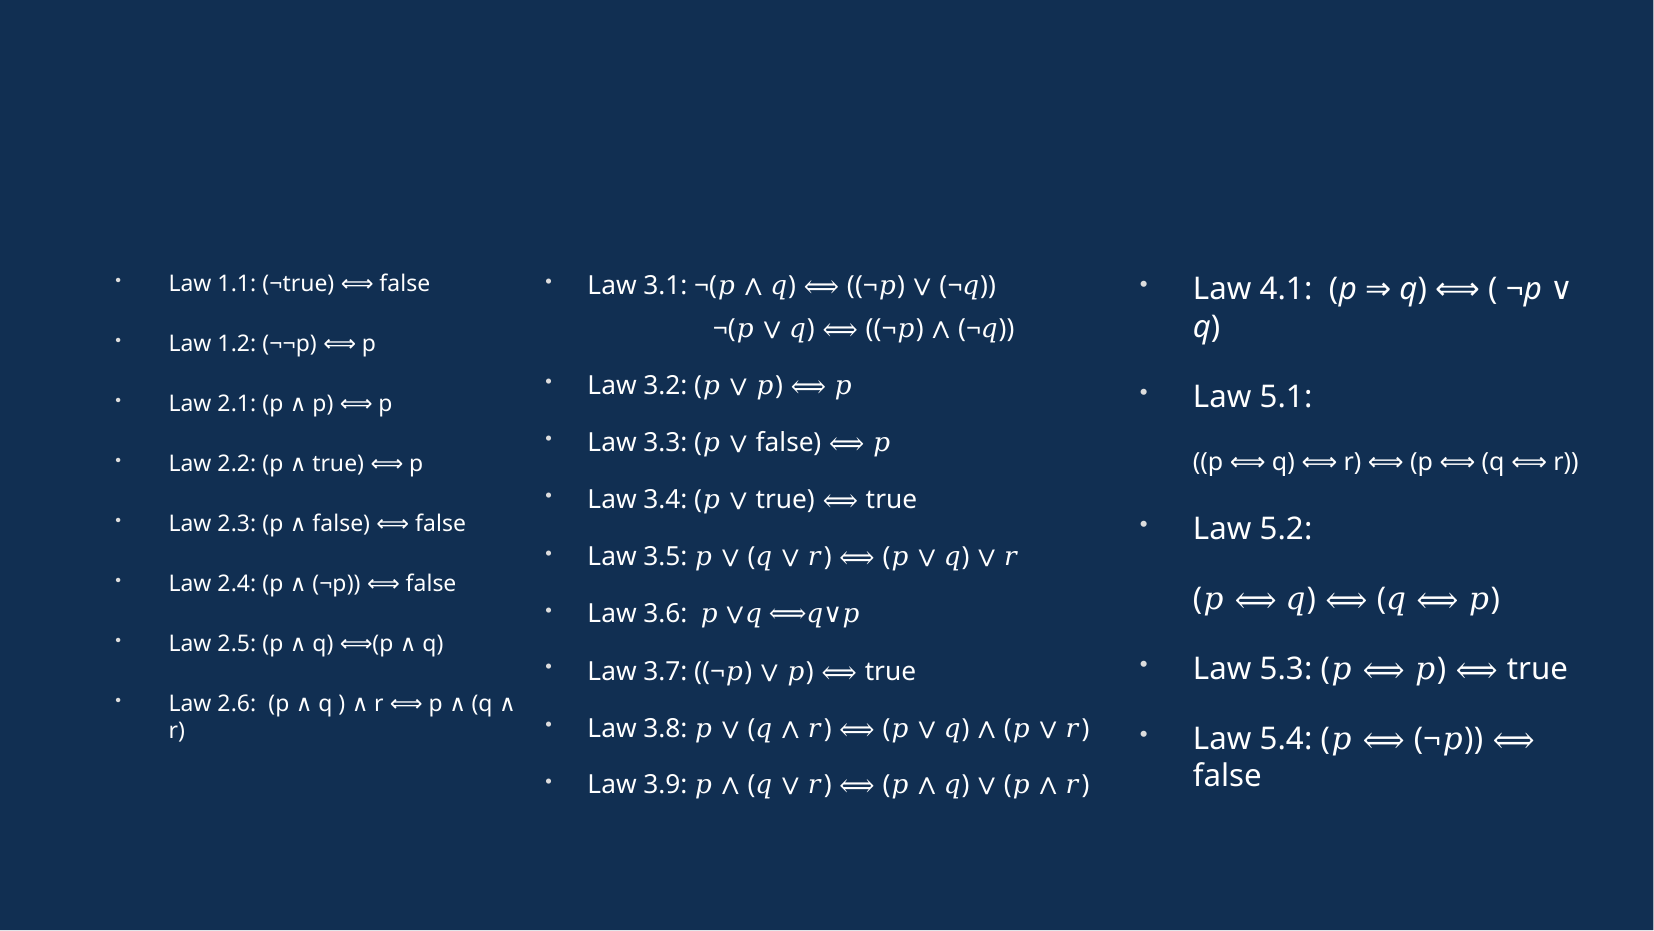

#
Law 1.1: (¬true) ⟺ false
Law 1.2: (¬¬p) ⟺ p
Law 2.1: (p ∧ p) ⟺ p
Law 2.2: (p ∧ true) ⟺ p
Law 2.3: (p ∧ false) ⟺ false
Law 2.4: (p ∧ (¬p)) ⟺ false
Law 2.5: (p ∧ q) ⟺(p ∧ q)
Law 2.6: (p ∧ q ) ∧ r ⟺ p ∧ (q ∧ r)
Law 3.1: ¬(𝑝 ∧ 𝑞) ⟺ ((¬𝑝) ∨ (¬𝑞))
 ¬(𝑝 ∨ 𝑞) ⟺ ((¬𝑝) ∧ (¬𝑞))
Law 3.2: (𝑝 ∨ 𝑝) ⟺ 𝑝
Law 3.3: (𝑝 ∨ false) ⟺ 𝑝
Law 3.4: (𝑝 ∨ true) ⟺ true
Law 3.5: 𝑝 ∨ (𝑞 ∨ 𝑟) ⟺ (𝑝 ∨ 𝑞) ∨ 𝑟
Law 3.6: 𝑝 ∨𝑞 ⟺𝑞∨𝑝
Law 3.7: ((¬𝑝) ∨ 𝑝) ⟺ true
Law 3.8: 𝑝 ∨ (𝑞 ∧ 𝑟) ⟺ (𝑝 ∨ 𝑞) ∧ (𝑝 ∨ 𝑟)
Law 3.9: 𝑝 ∧ (𝑞 ∨ 𝑟) ⟺ (𝑝 ∧ 𝑞) ∨ (𝑝 ∧ 𝑟)
Law 4.1: (p ⇒ q) ⟺ ( ¬p ∨ q)
Law 5.1:
((p ⟺ q) ⟺ r) ⟺ (p ⟺ (q ⟺ r))
Law 5.2:
(𝑝 ⟺ 𝑞) ⟺ (𝑞 ⟺ 𝑝)
Law 5.3: (𝑝 ⟺ 𝑝) ⟺ true
Law 5.4: (𝑝 ⟺ (¬𝑝)) ⟺ false